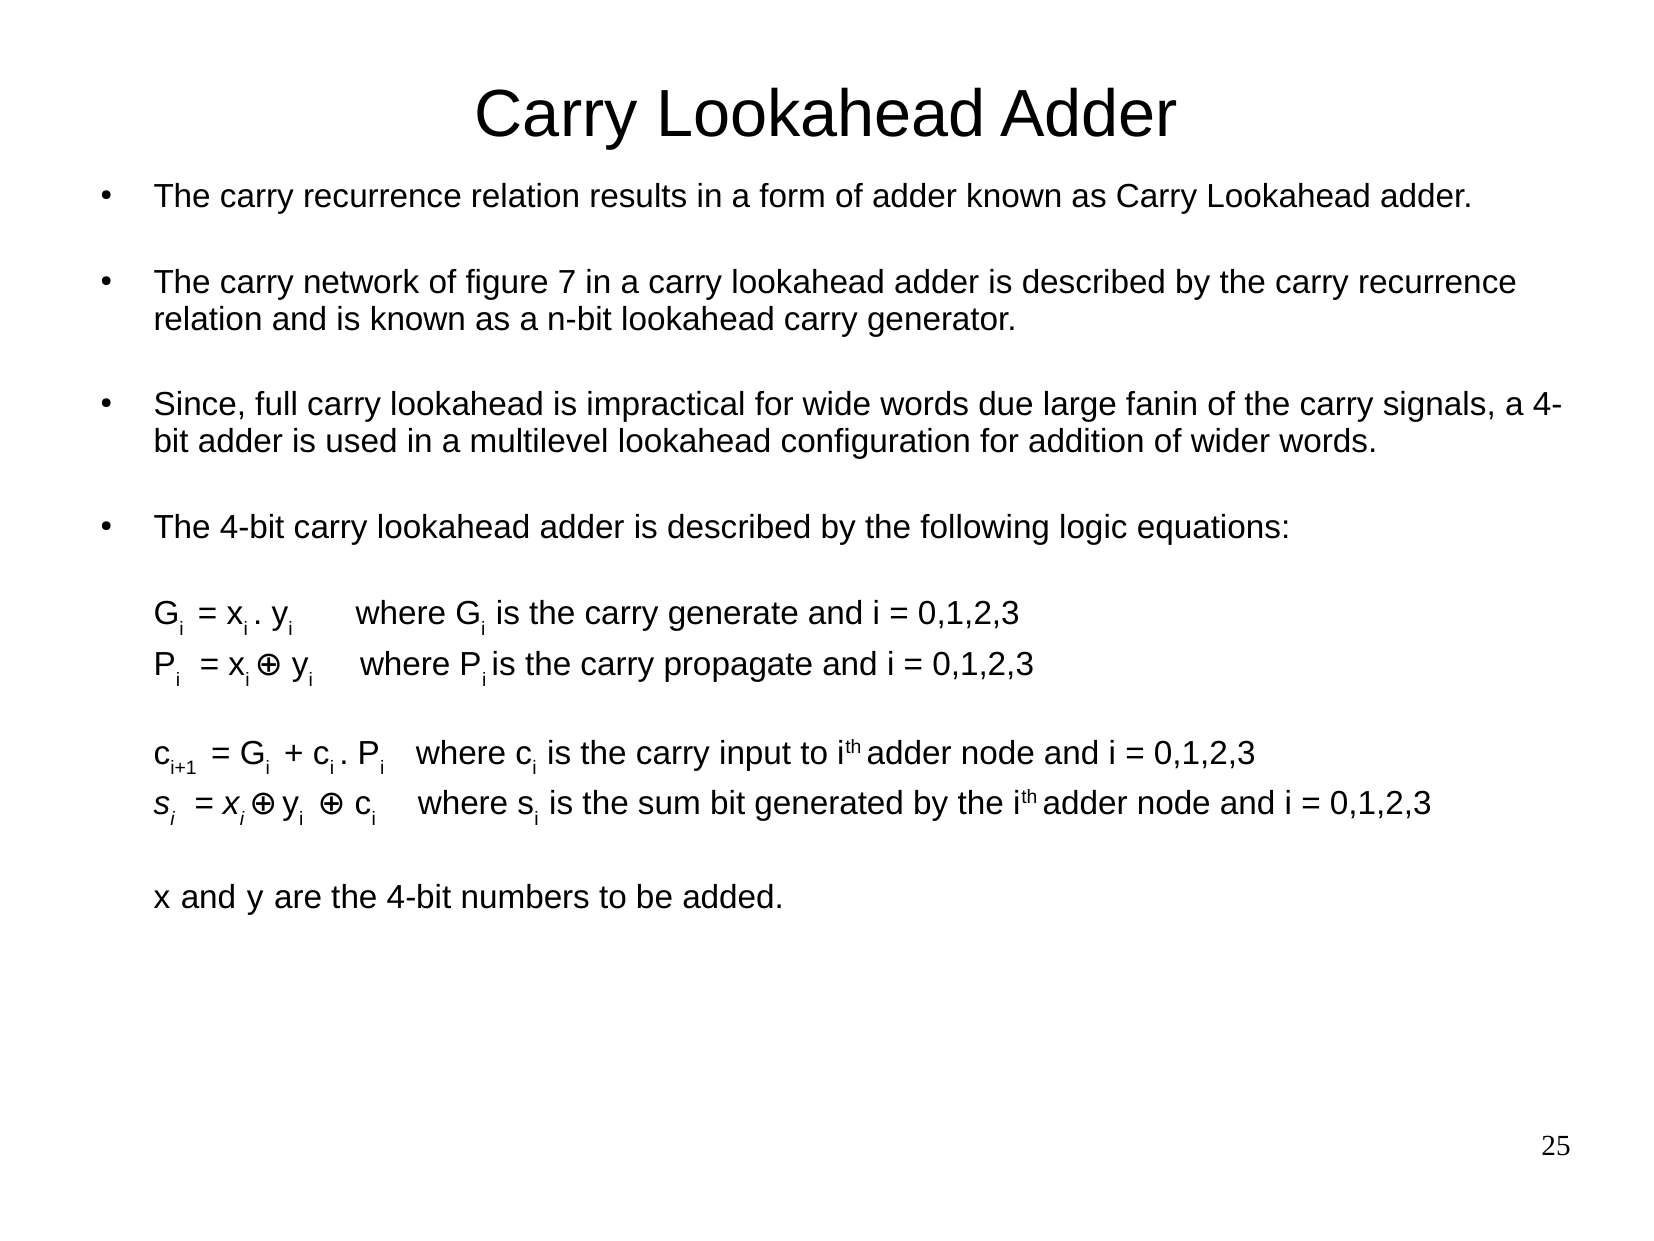

# Carry Lookahead Adder
The carry recurrence relation results in a form of adder known as Carry Lookahead adder.
The carry network of figure 7 in a carry lookahead adder is described by the carry recurrence relation and is known as a n-bit lookahead carry generator.
Since, full carry lookahead is impractical for wide words due large fanin of the carry signals, a 4-bit adder is used in a multilevel lookahead configuration for addition of wider words.
The 4-bit carry lookahead adder is described by the following logic equations:
Gi = xi . yi where Gi is the carry generate and i = 0,1,2,3
Pi = xi ⊕ yi where Pi is the carry propagate and i = 0,1,2,3
ci+1 = Gi + ci . Pi where ci is the carry input to ith adder node and i = 0,1,2,3
si = xi ⊕ yi ⊕ ci where si is the sum bit generated by the ith adder node and i = 0,1,2,3
x and y are the 4-bit numbers to be added.
25